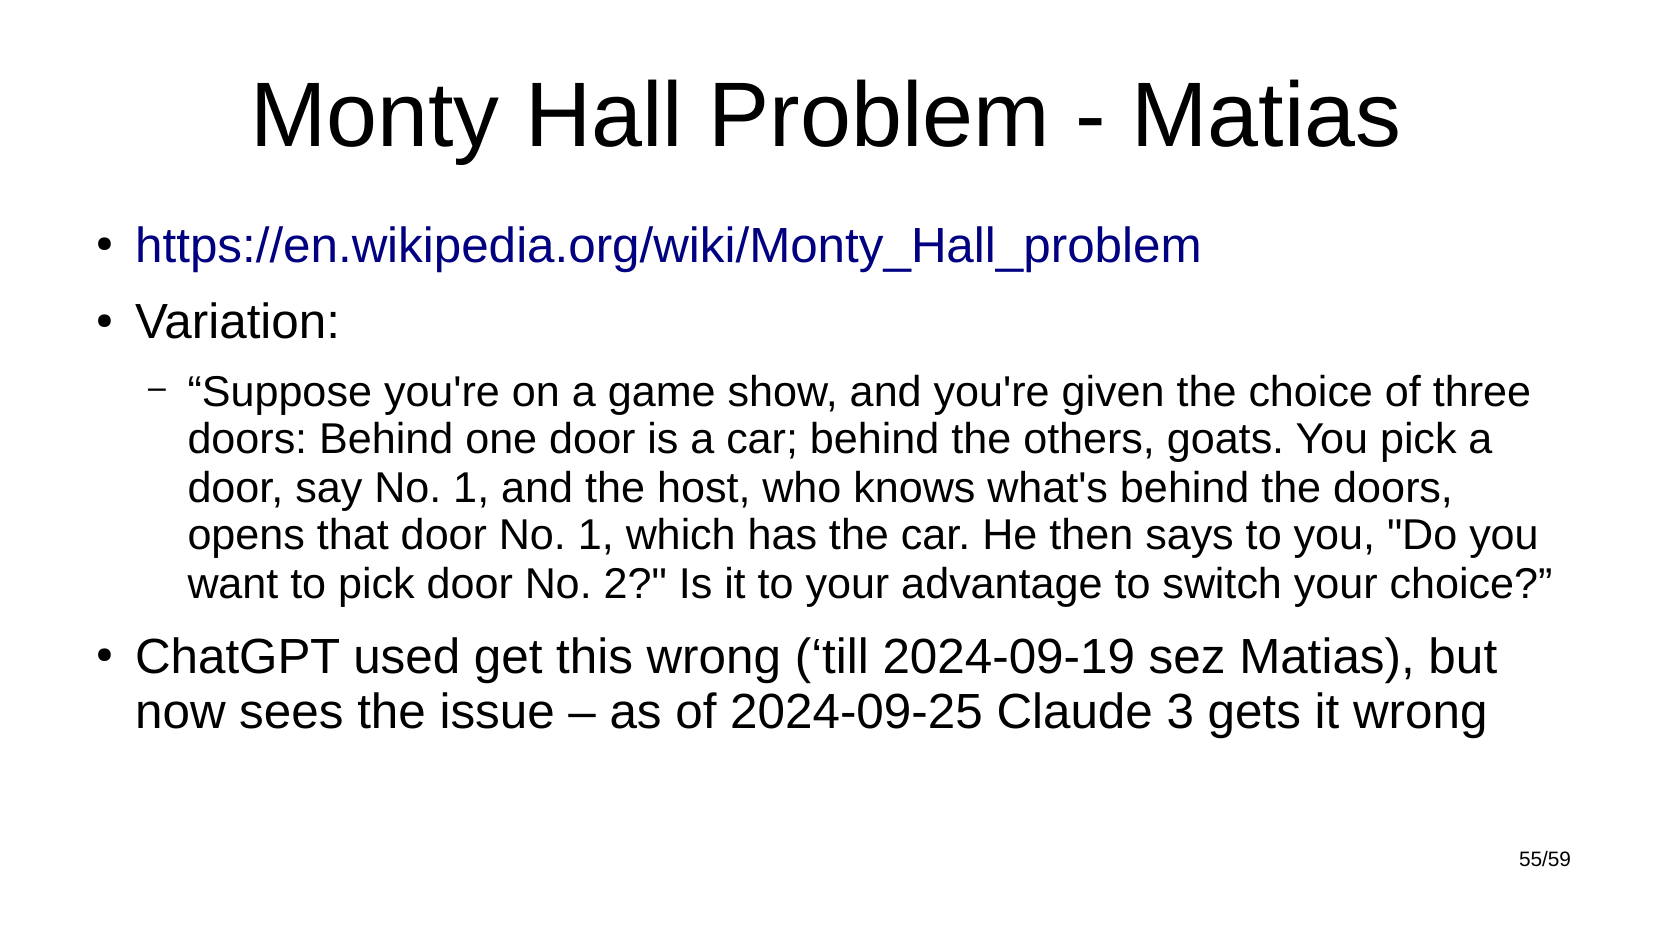

# Monty Hall Problem - Matias
https://en.wikipedia.org/wiki/Monty_Hall_problem
Variation:
“Suppose you're on a game show, and you're given the choice of three doors: Behind one door is a car; behind the others, goats. You pick a door, say No. 1, and the host, who knows what's behind the doors, opens that door No. 1, which has the car. He then says to you, "Do you want to pick door No. 2?" Is it to your advantage to switch your choice?”
ChatGPT used get this wrong (‘till 2024-09-19 sez Matias), but now sees the issue – as of 2024-09-25 Claude 3 gets it wrong
55